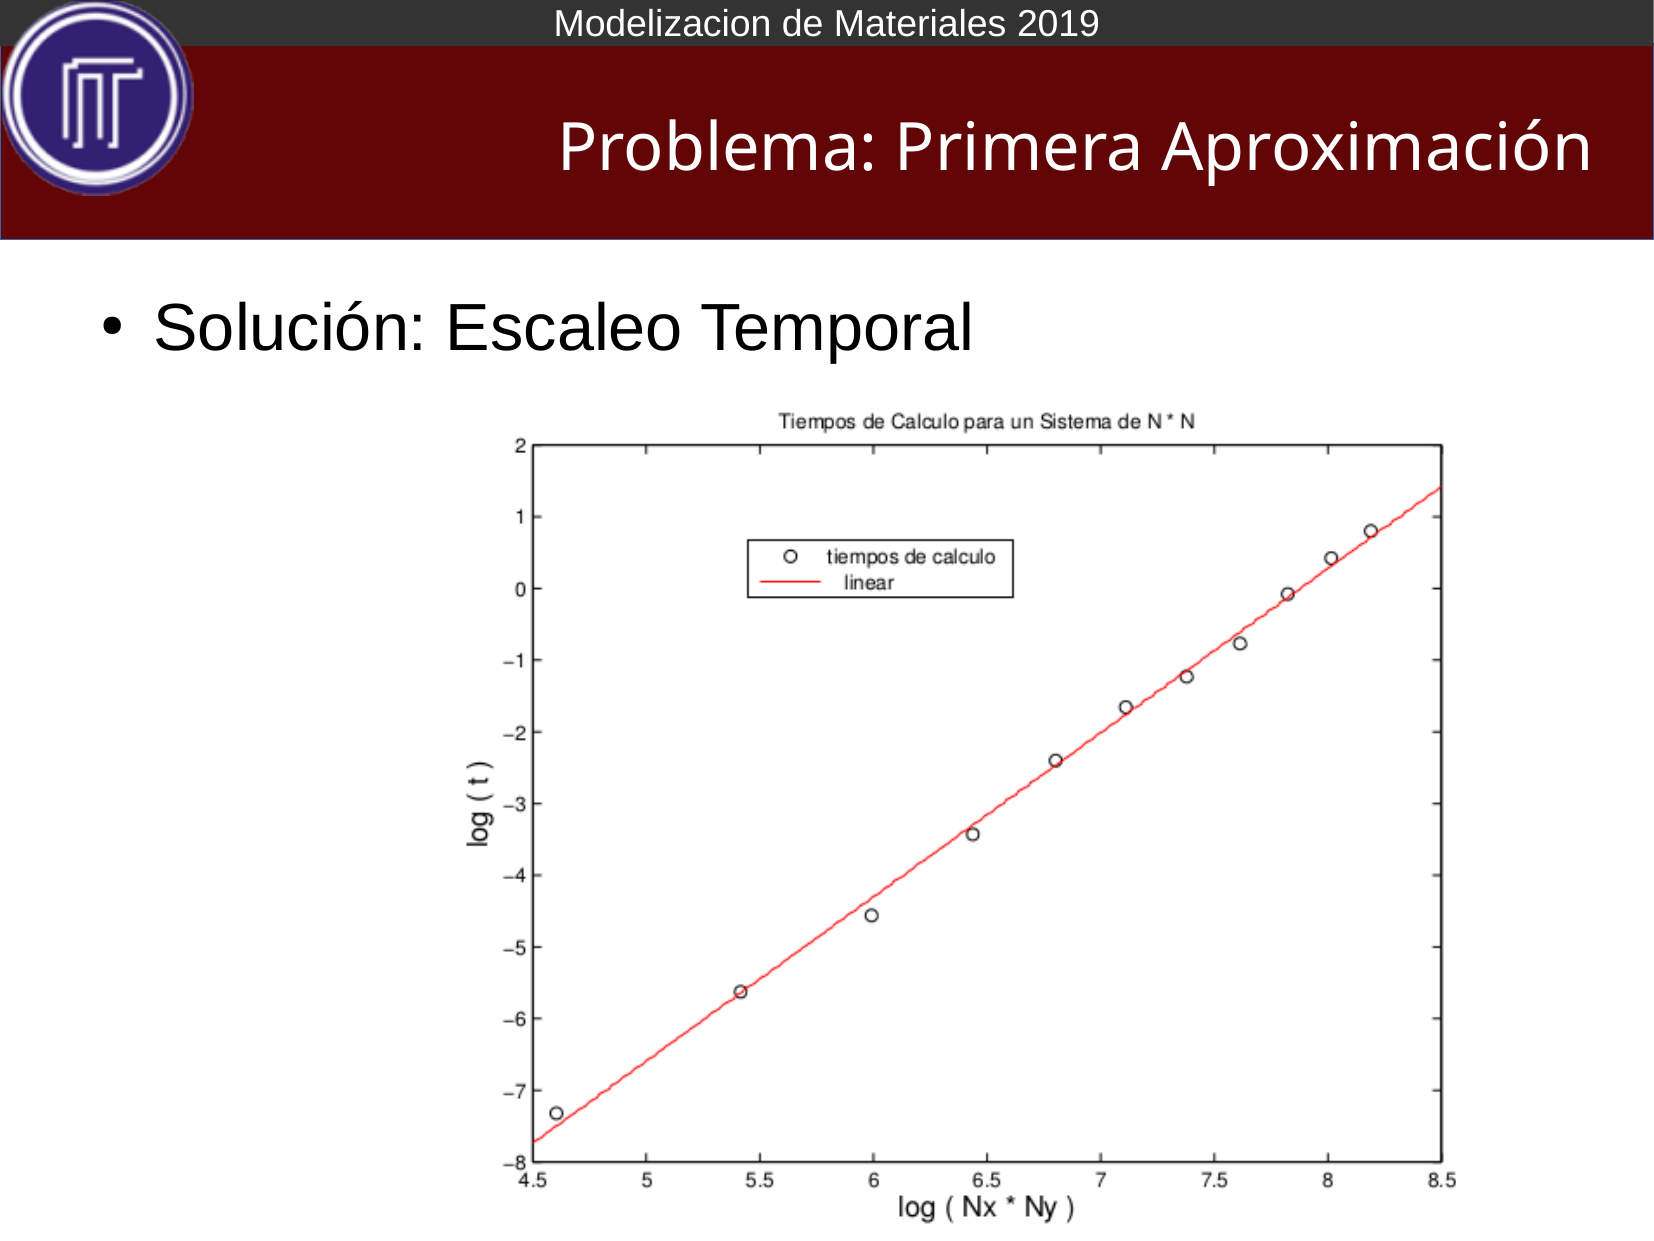

# Problema: Primera Aproximación
Solución: Escaleo Temporal